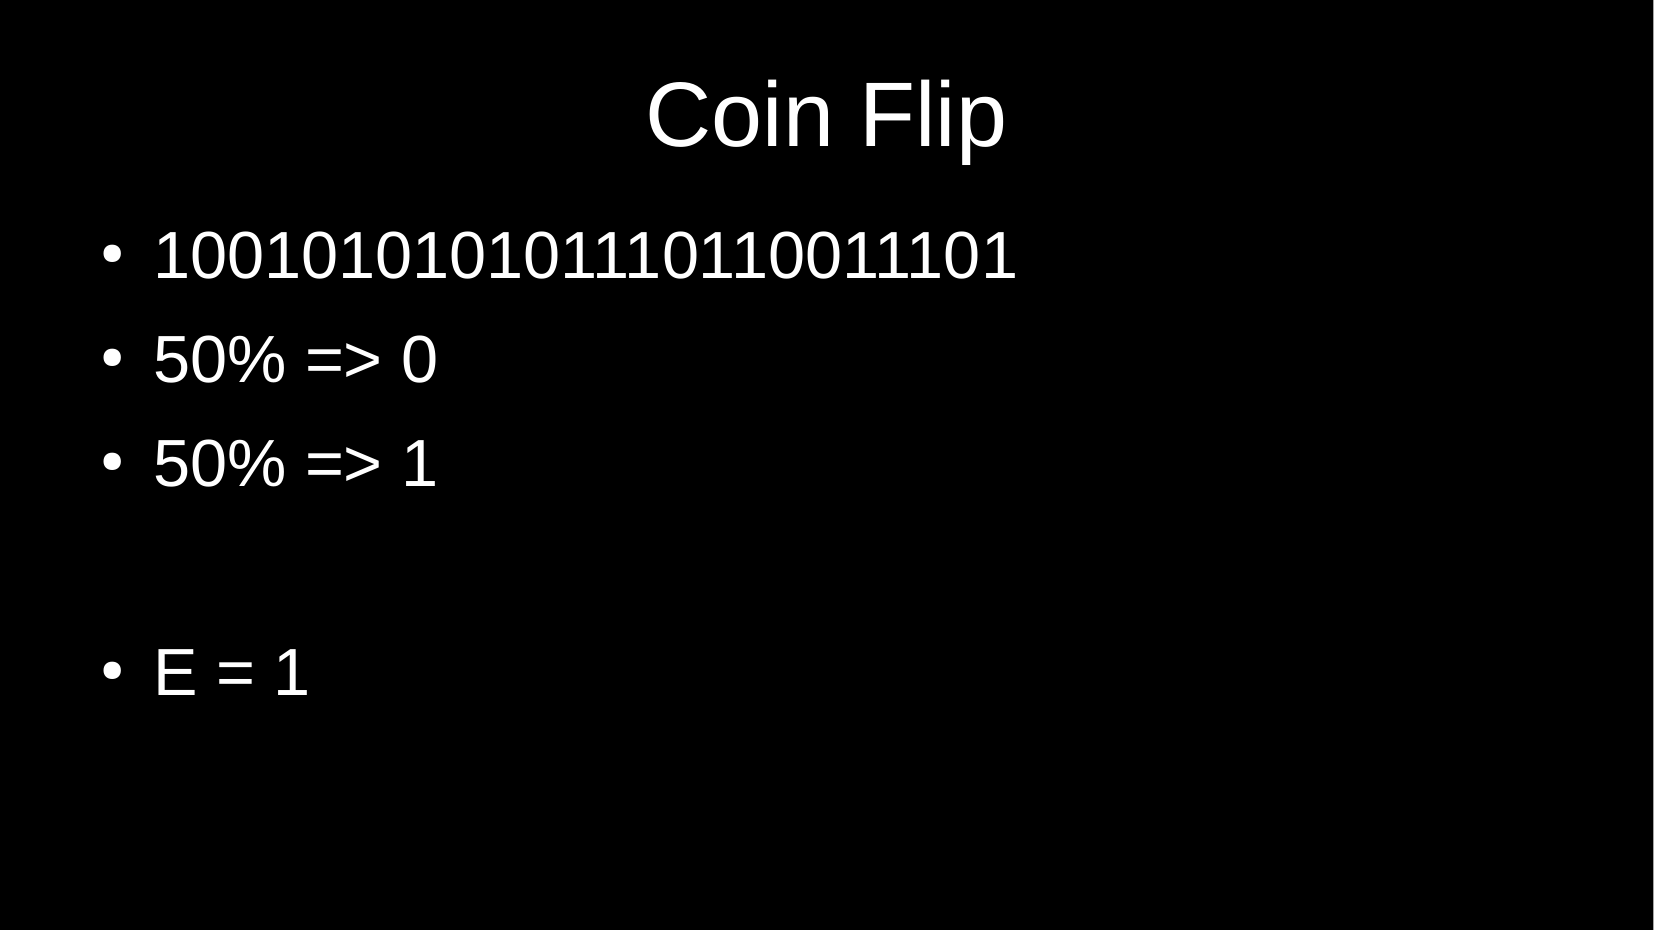

# Coin Flip
100101010101110110011101
50% => 0
50% => 1
E = 1